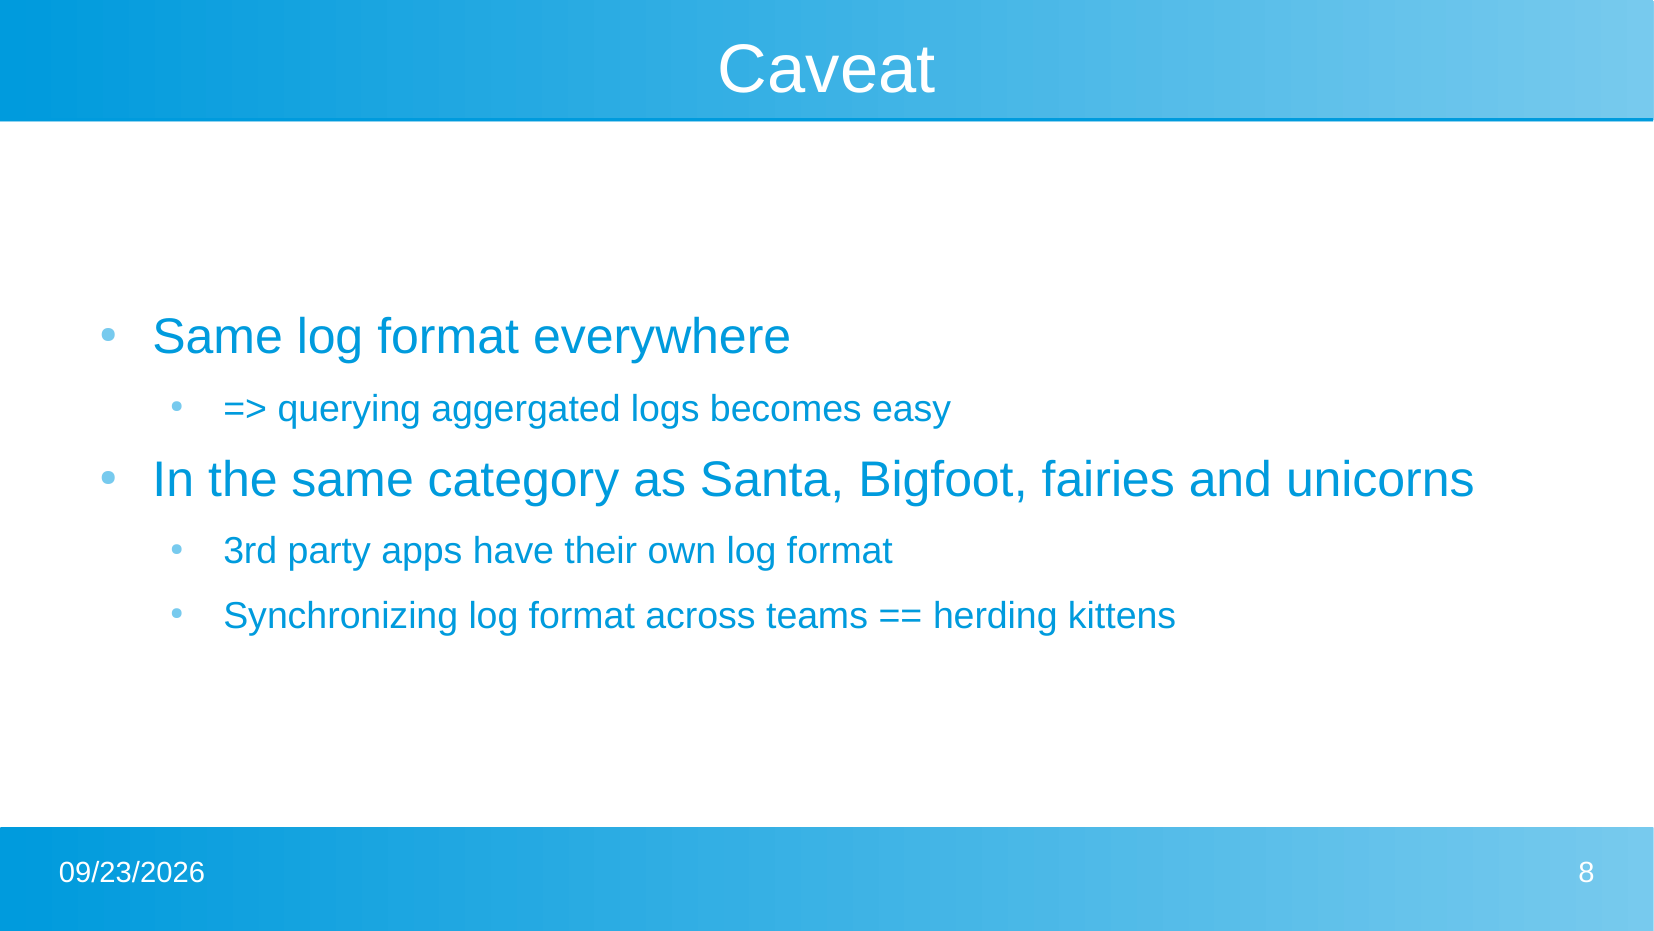

# Caveat
Same log format everywhere
=> querying aggergated logs becomes easy
In the same category as Santa, Bigfoot, fairies and unicorns
3rd party apps have their own log format
Synchronizing log format across teams == herding kittens
8